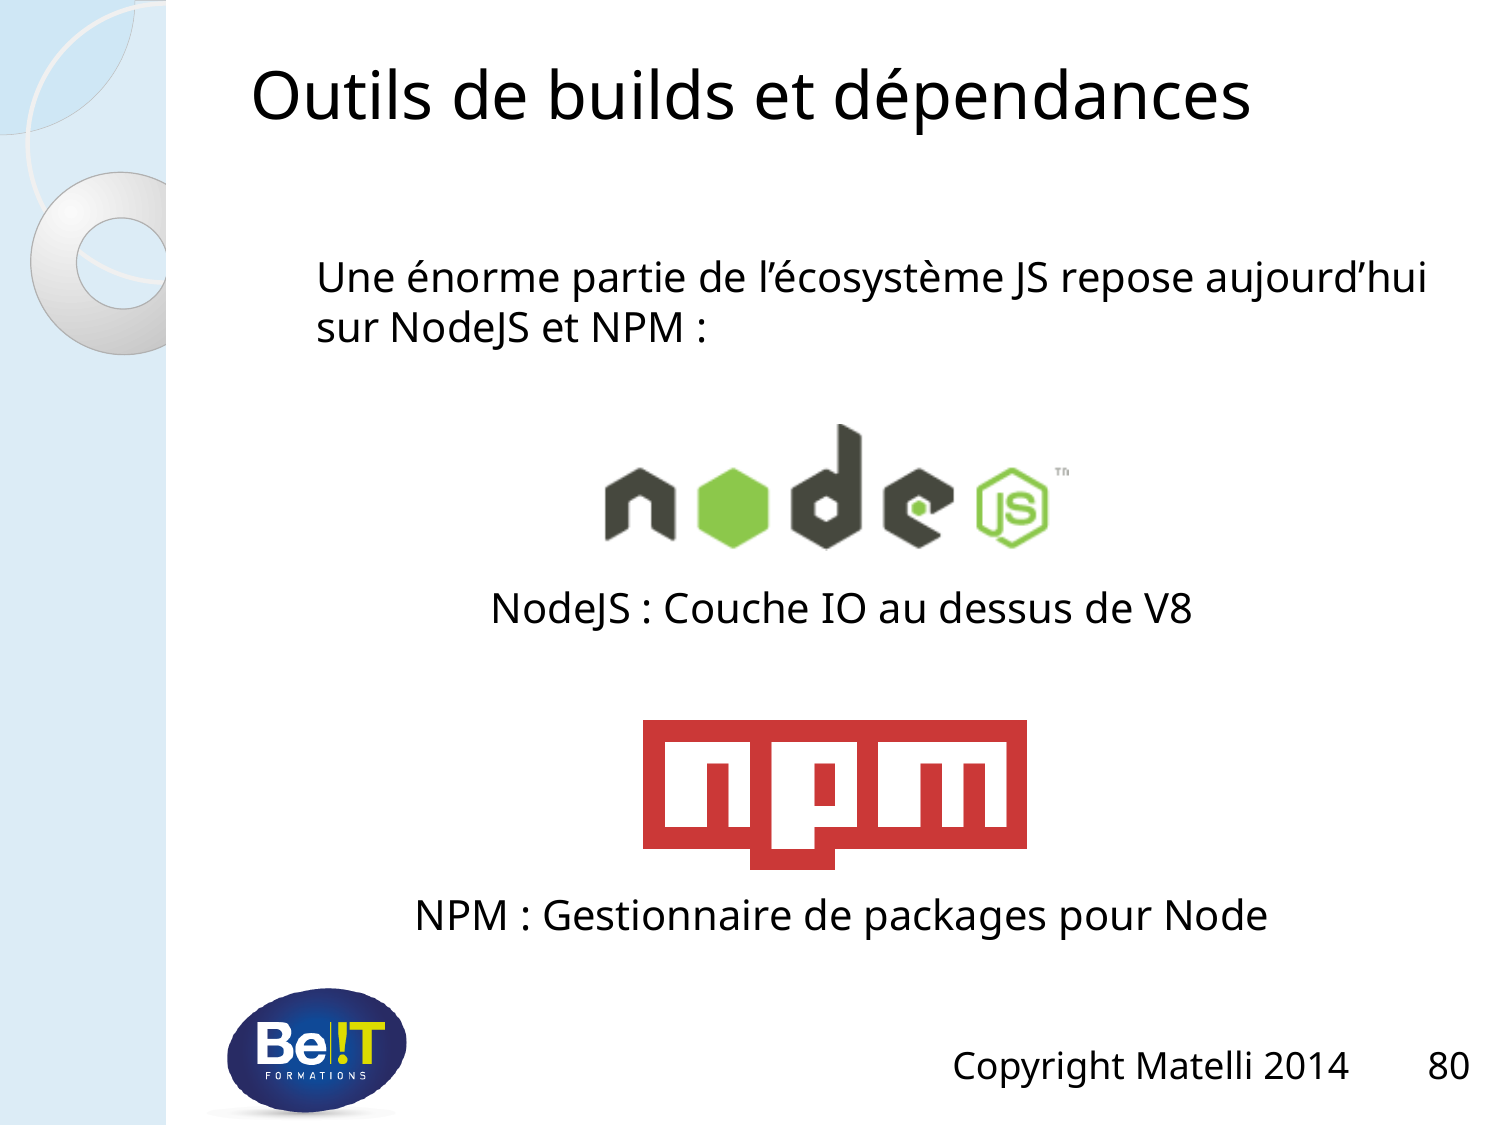

# Outils de builds et dépendances
Une énorme partie de l’écosystème JS repose aujourd’hui sur NodeJS et NPM :
NodeJS : Couche IO au dessus de V8
NPM : Gestionnaire de packages pour Node
Copyright Matelli 2014